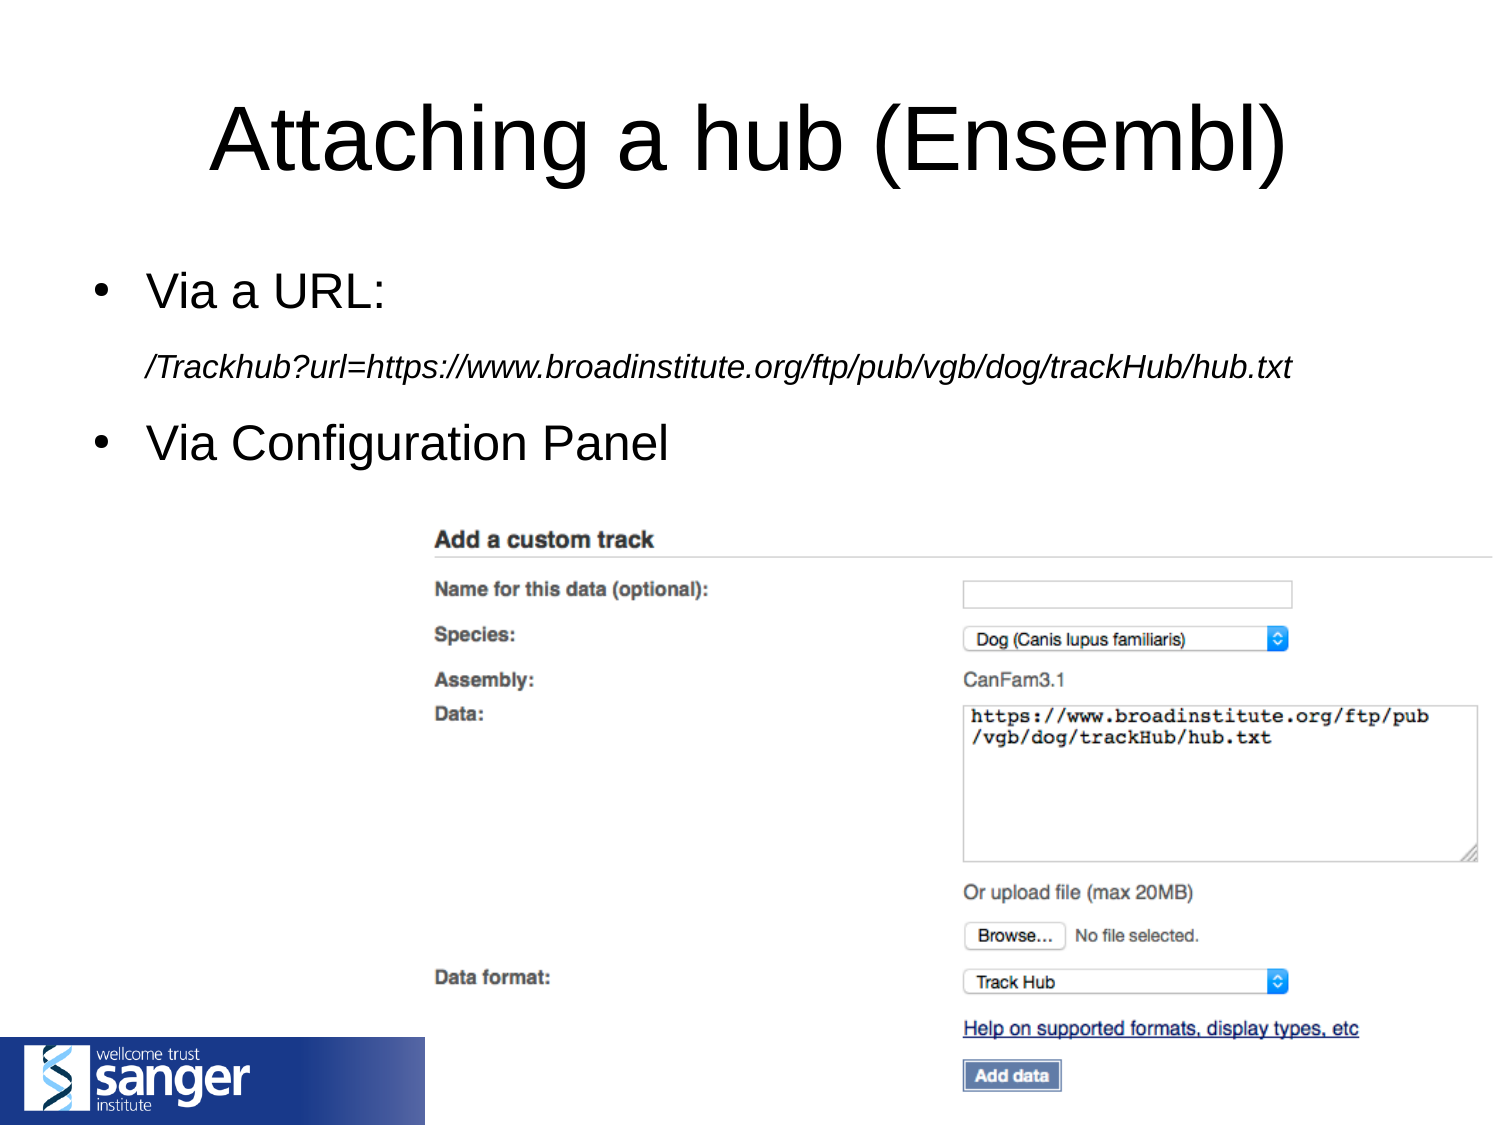

# Attaching a hub (Ensembl)
Via a URL:
/Trackhub?url=https://www.broadinstitute.org/ftp/pub/vgb/dog/trackHub/hub.txt
Via Configuration Panel